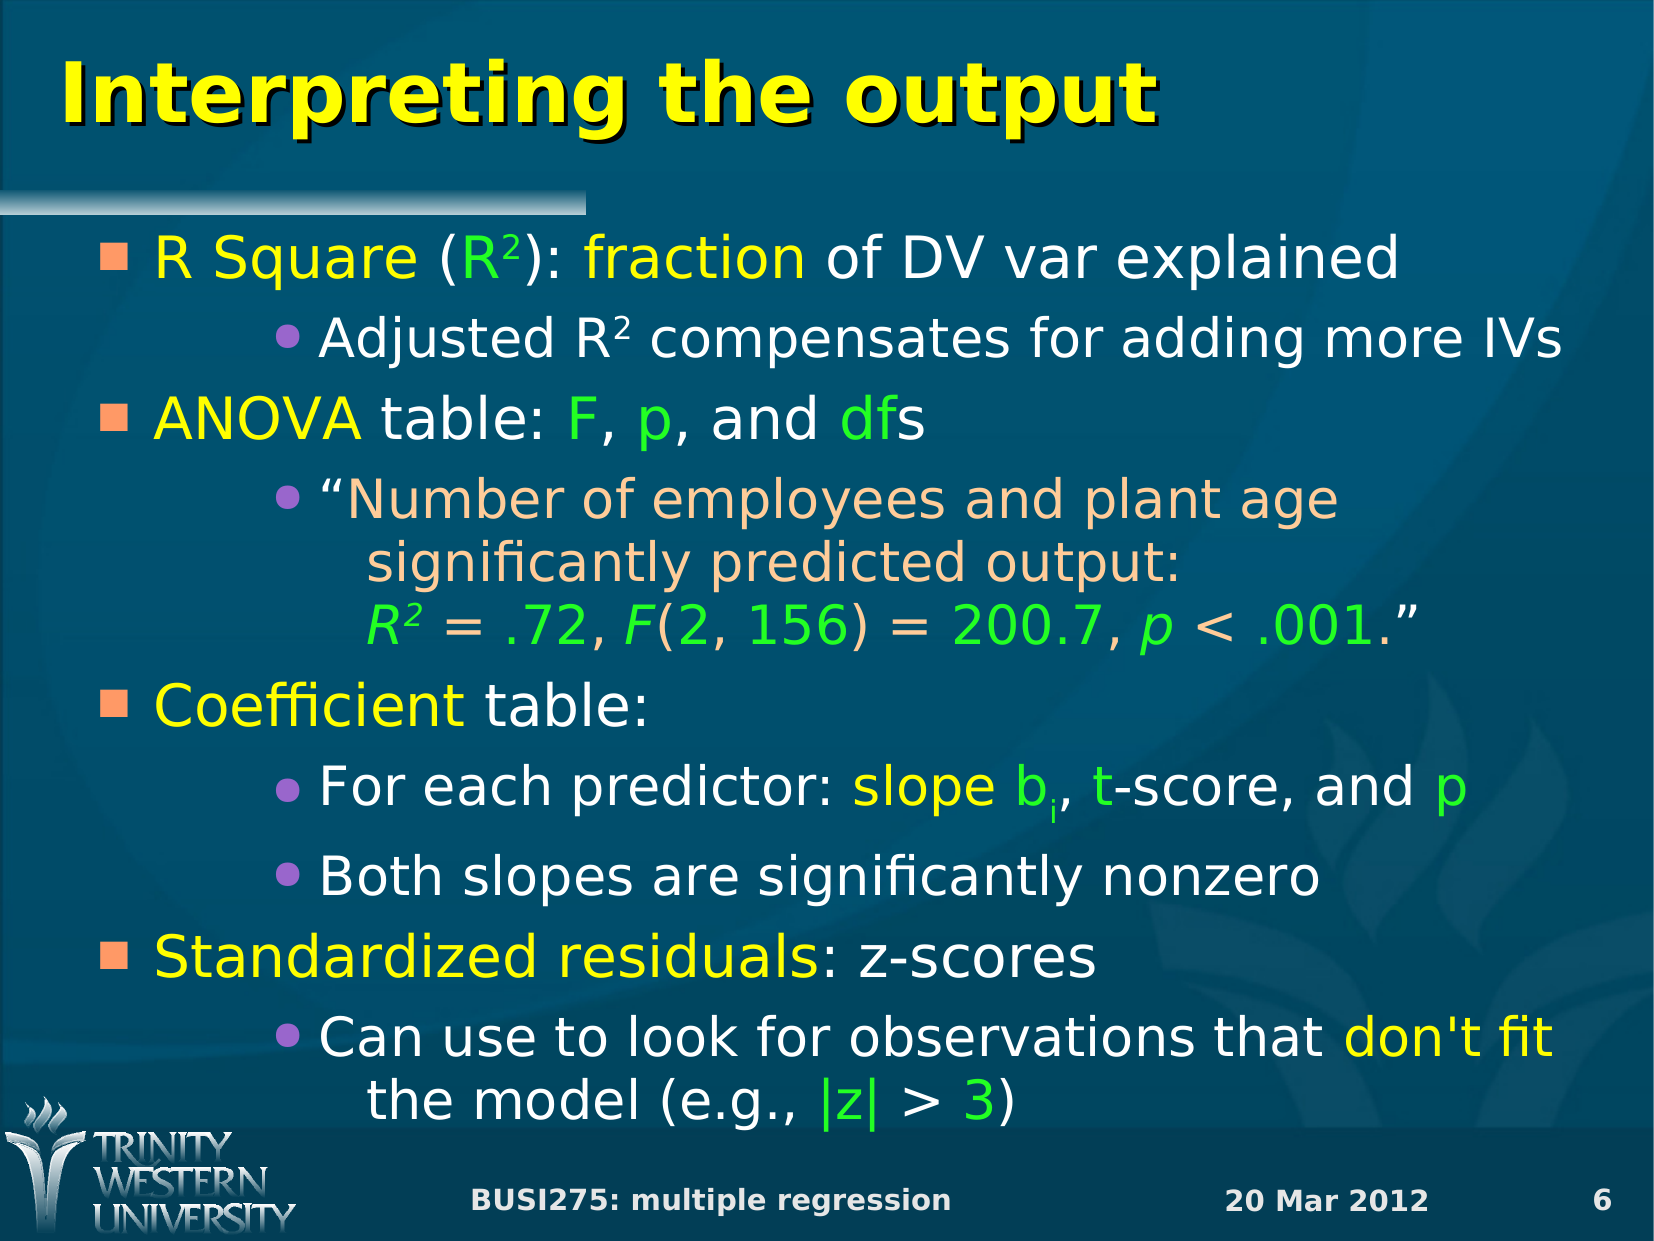

# Interpreting the output
R Square (R2): fraction of DV var explained
Adjusted R2 compensates for adding more IVs
ANOVA table: F, p, and dfs
“Number of employees and plant age significantly predicted output:
R2 = .72, F(2, 156) = 200.7, p < .001.”
Coefficient table:
For each predictor: slope bi, t-score, and p
Both slopes are significantly nonzero
Standardized residuals: z-scores
Can use to look for observations that don't fit the model (e.g., |z| > 3)
BUSI275: multiple regression
20 Mar 2012
6